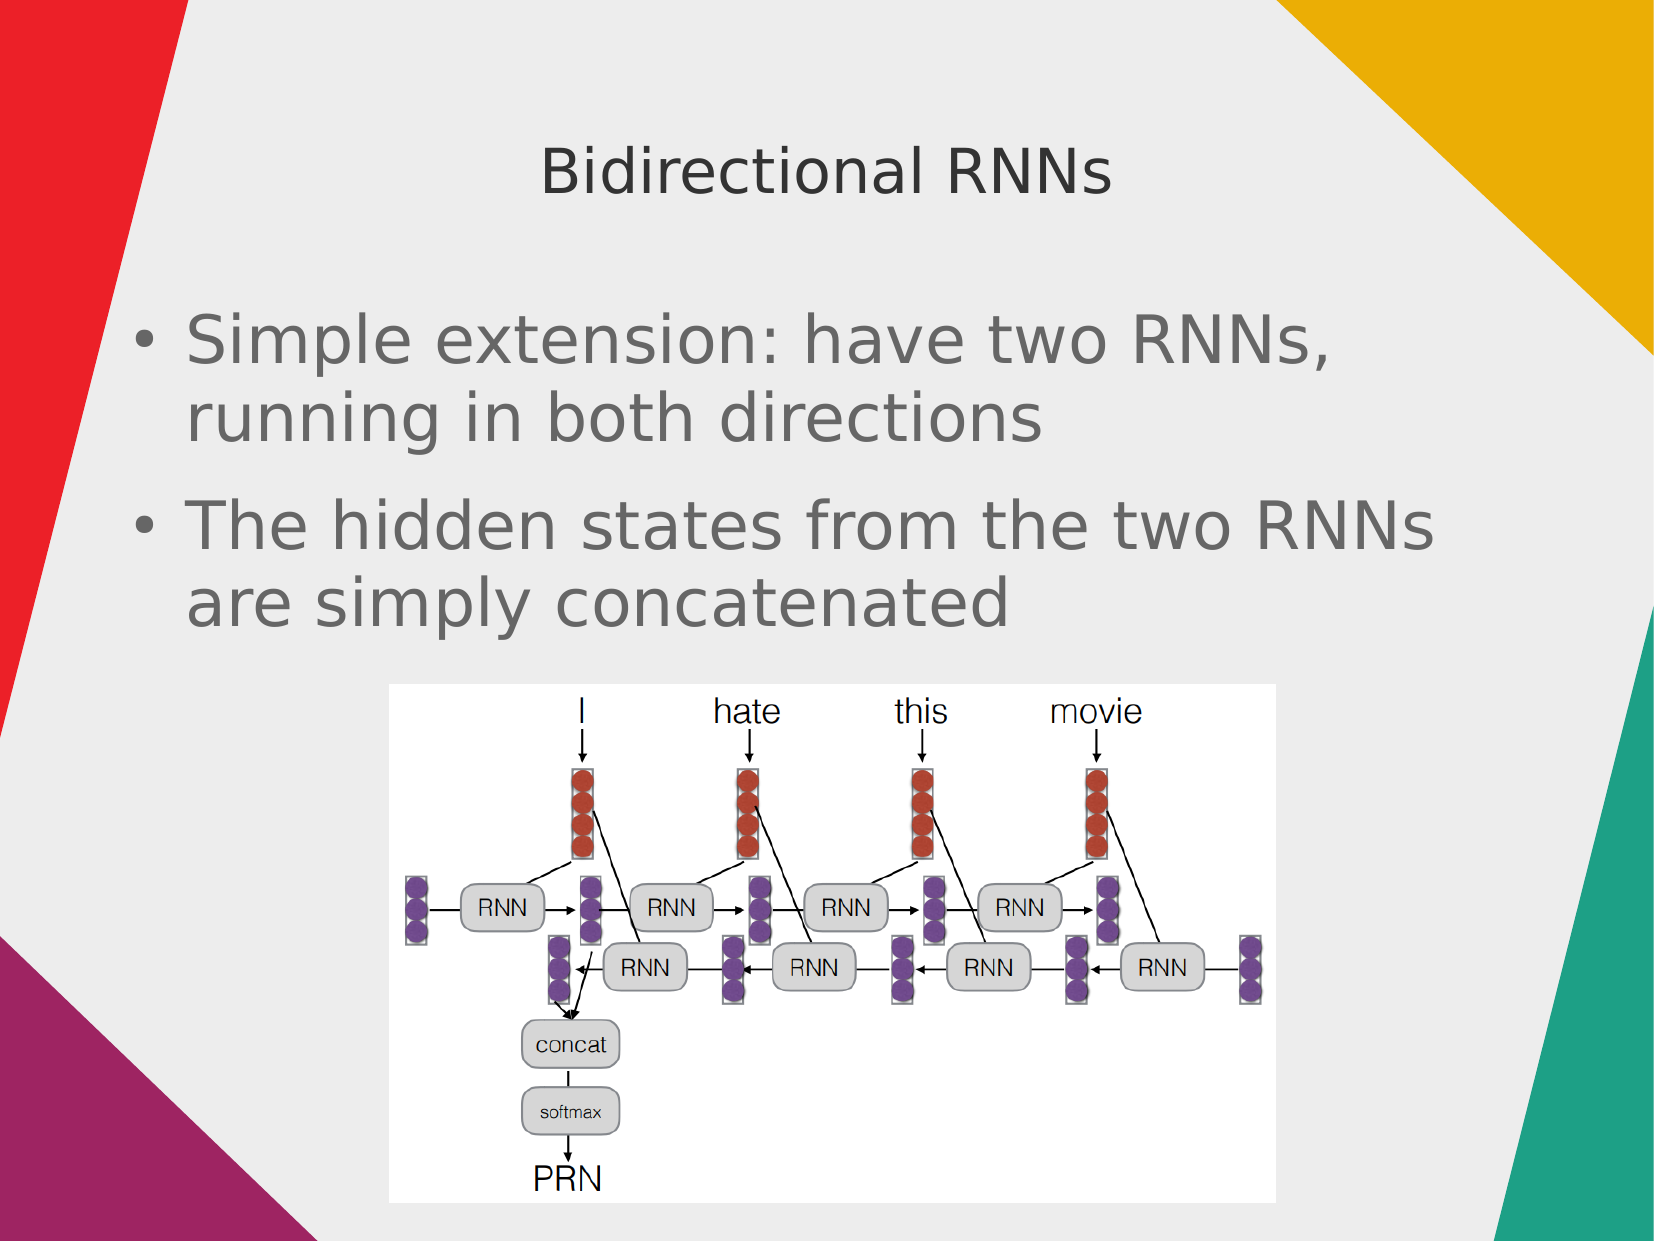

# Bidirectional RNNs
Simple extension: have two RNNs, running in both directions
The hidden states from the two RNNs are simply concatenated